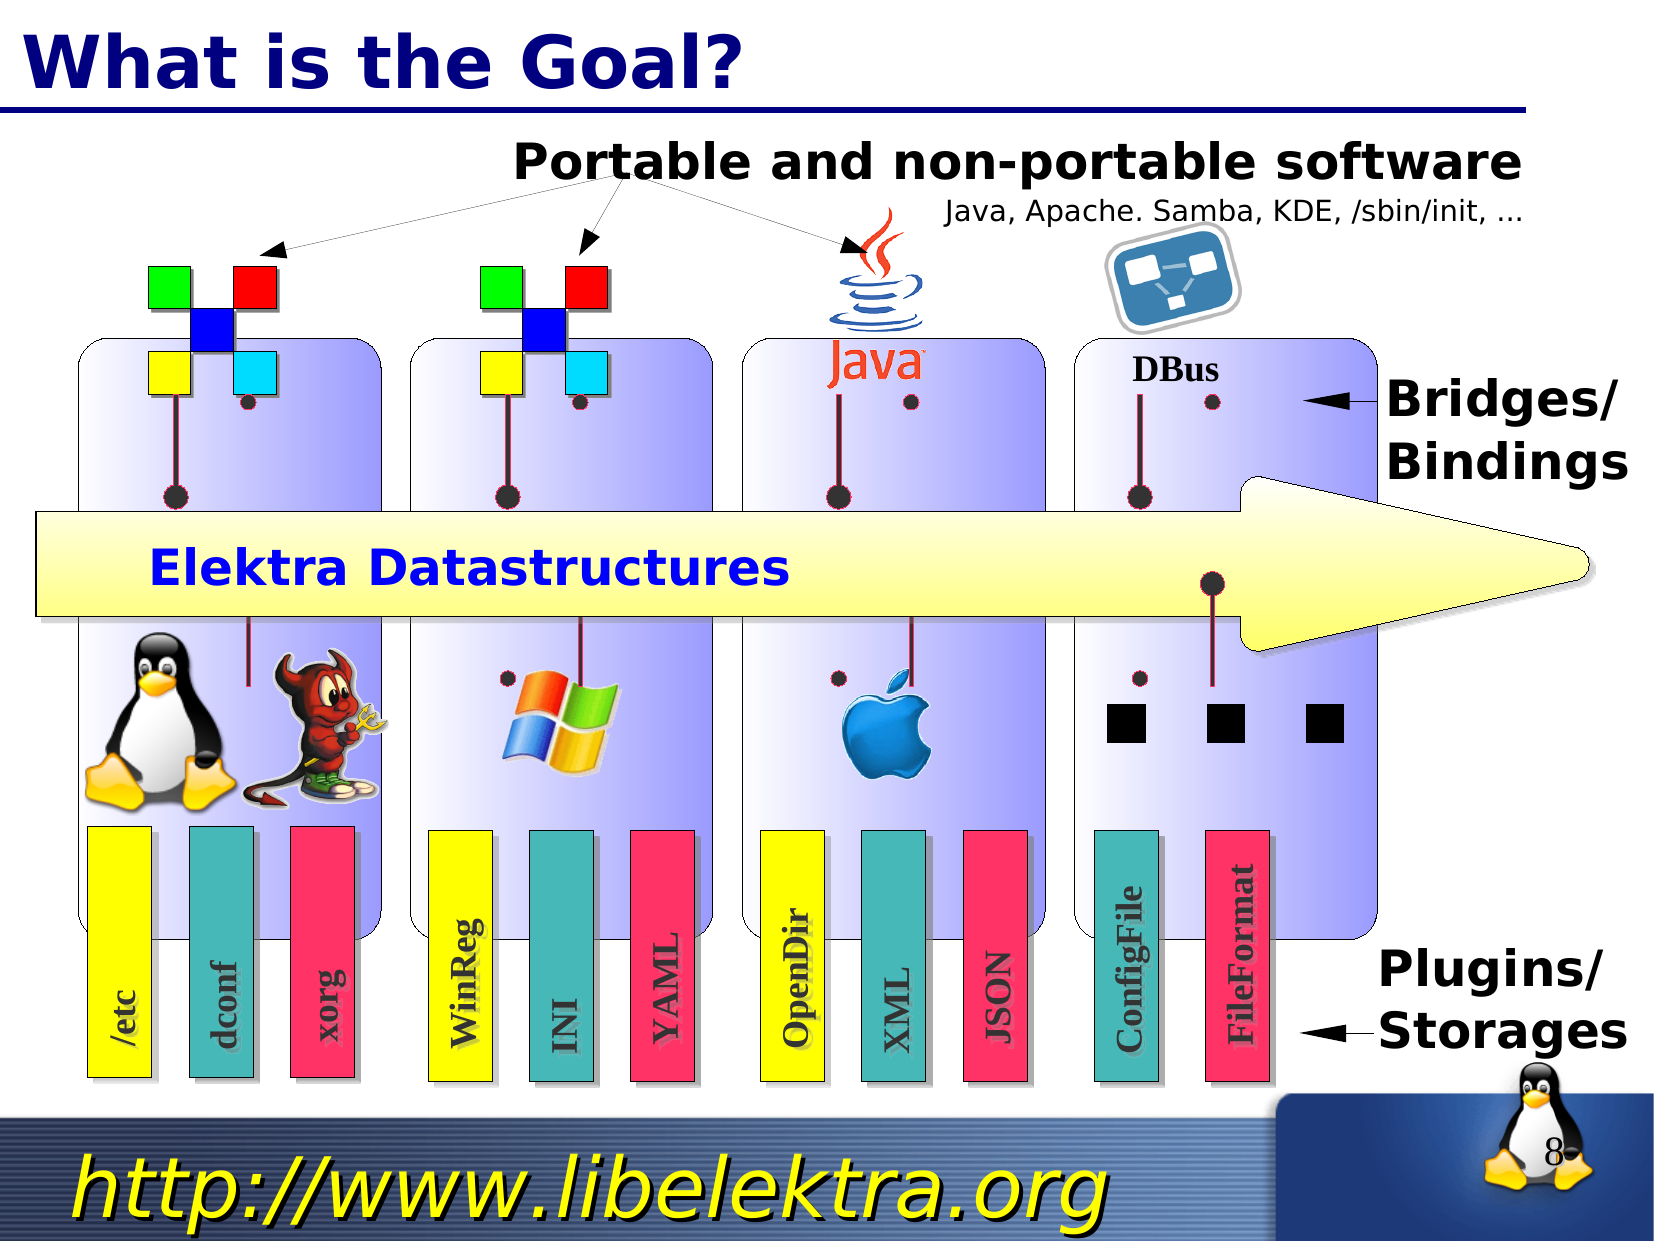

What is the Goal?
Portable and non-portable software
Java, Apache, Samba, KDE, /sbin/init, ...
DBus
Bridges/
Bindings
Elektra Datastructures
FileSystem
dconf
/etc
SingleFile
xorg
FileSystem
INI
WinReg
SingleFile
YAML
FileSystem
XML
OpenDir
SingleFile
JSON
FileSystem
ConfigFile
FileFormat
SingleFile
Plugins/
Storages